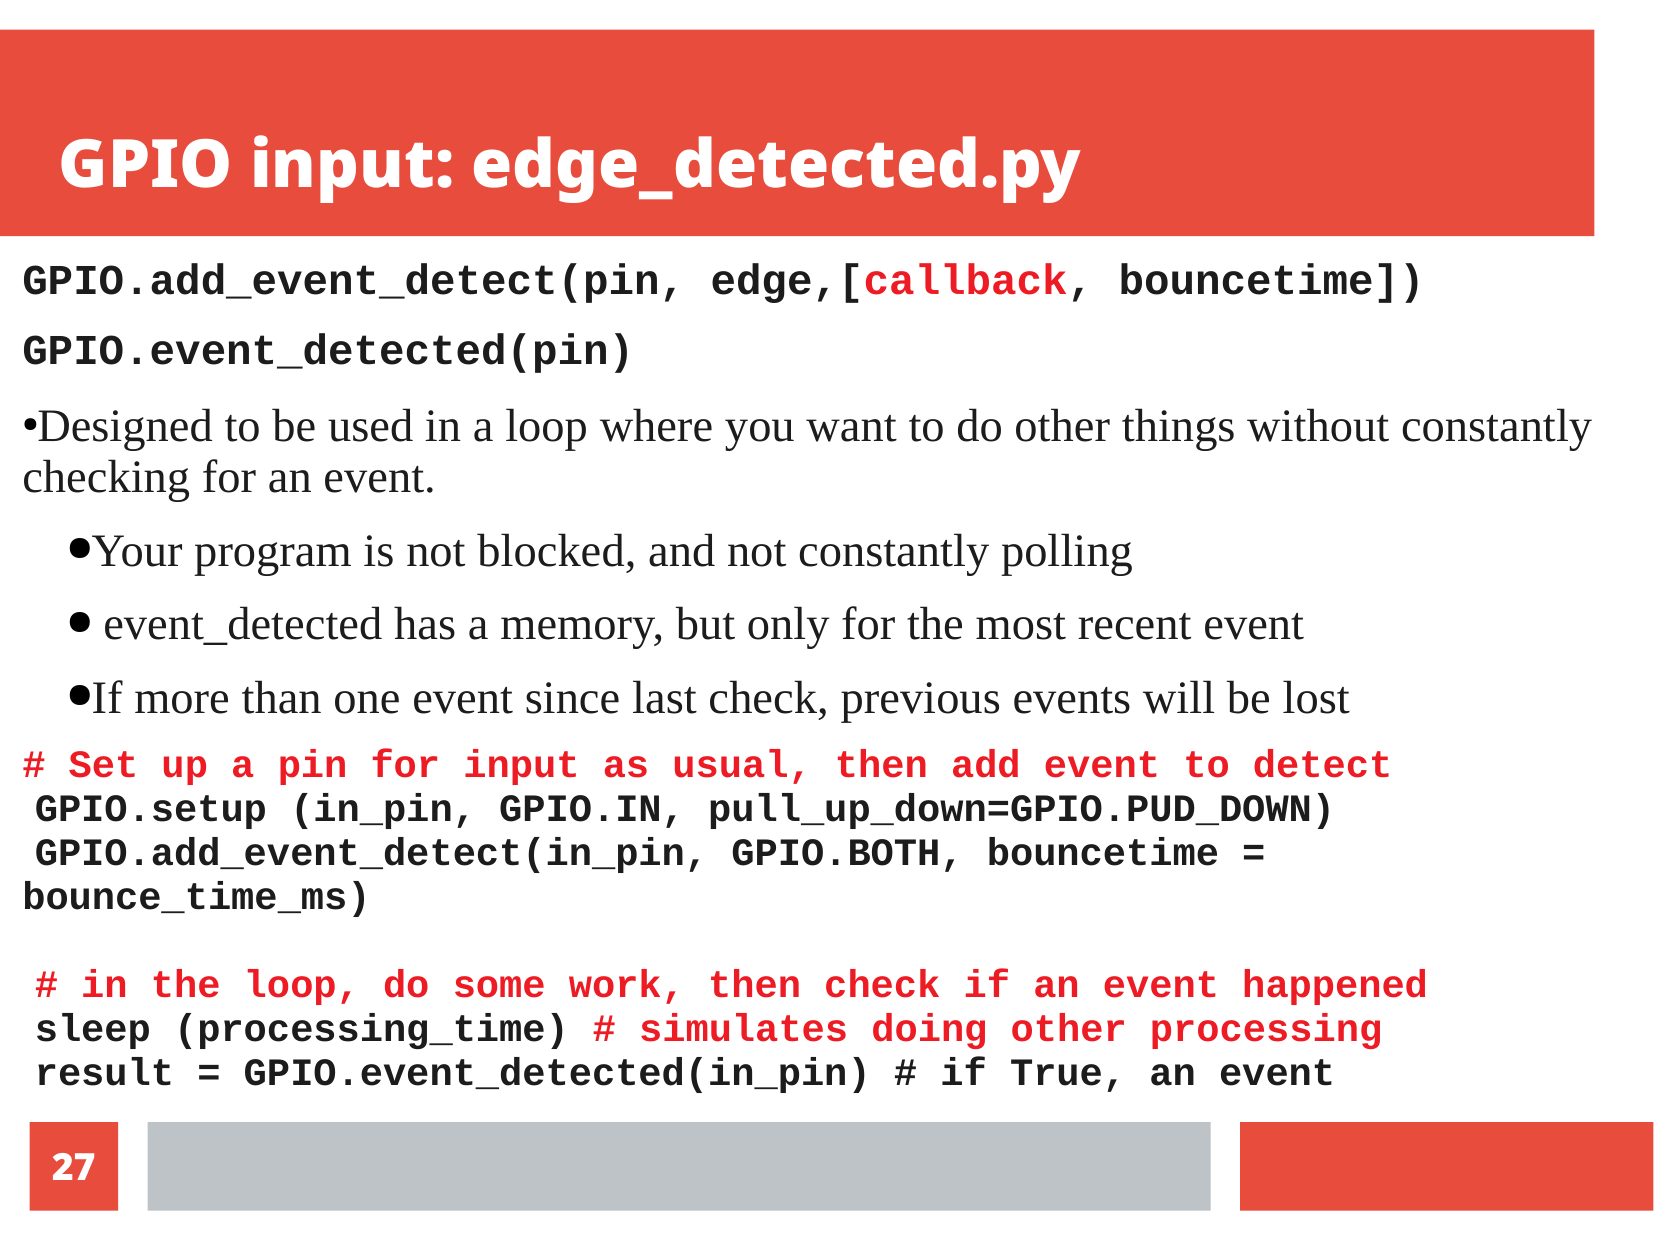

# GPIO input: edge_detected.py
GPIO.add_event_detect(pin, edge,[callback, bouncetime])
GPIO.event_detected(pin)
Designed to be used in a loop where you want to do other things without constantly checking for an event.
Your program is not blocked, and not constantly polling
 event_detected has a memory, but only for the most recent event
If more than one event since last check, previous events will be lost
# Set up a pin for input as usual, then add event to detect
GPIO.setup (in_pin, GPIO.IN, pull_up_down=GPIO.PUD_DOWN)
GPIO.add_event_detect(in_pin, GPIO.BOTH, bouncetime = bounce_time_ms)
# in the loop, do some work, then check if an event happened
sleep (processing_time) # simulates doing other processing
result = GPIO.event_detected(in_pin) # if True, an event
27